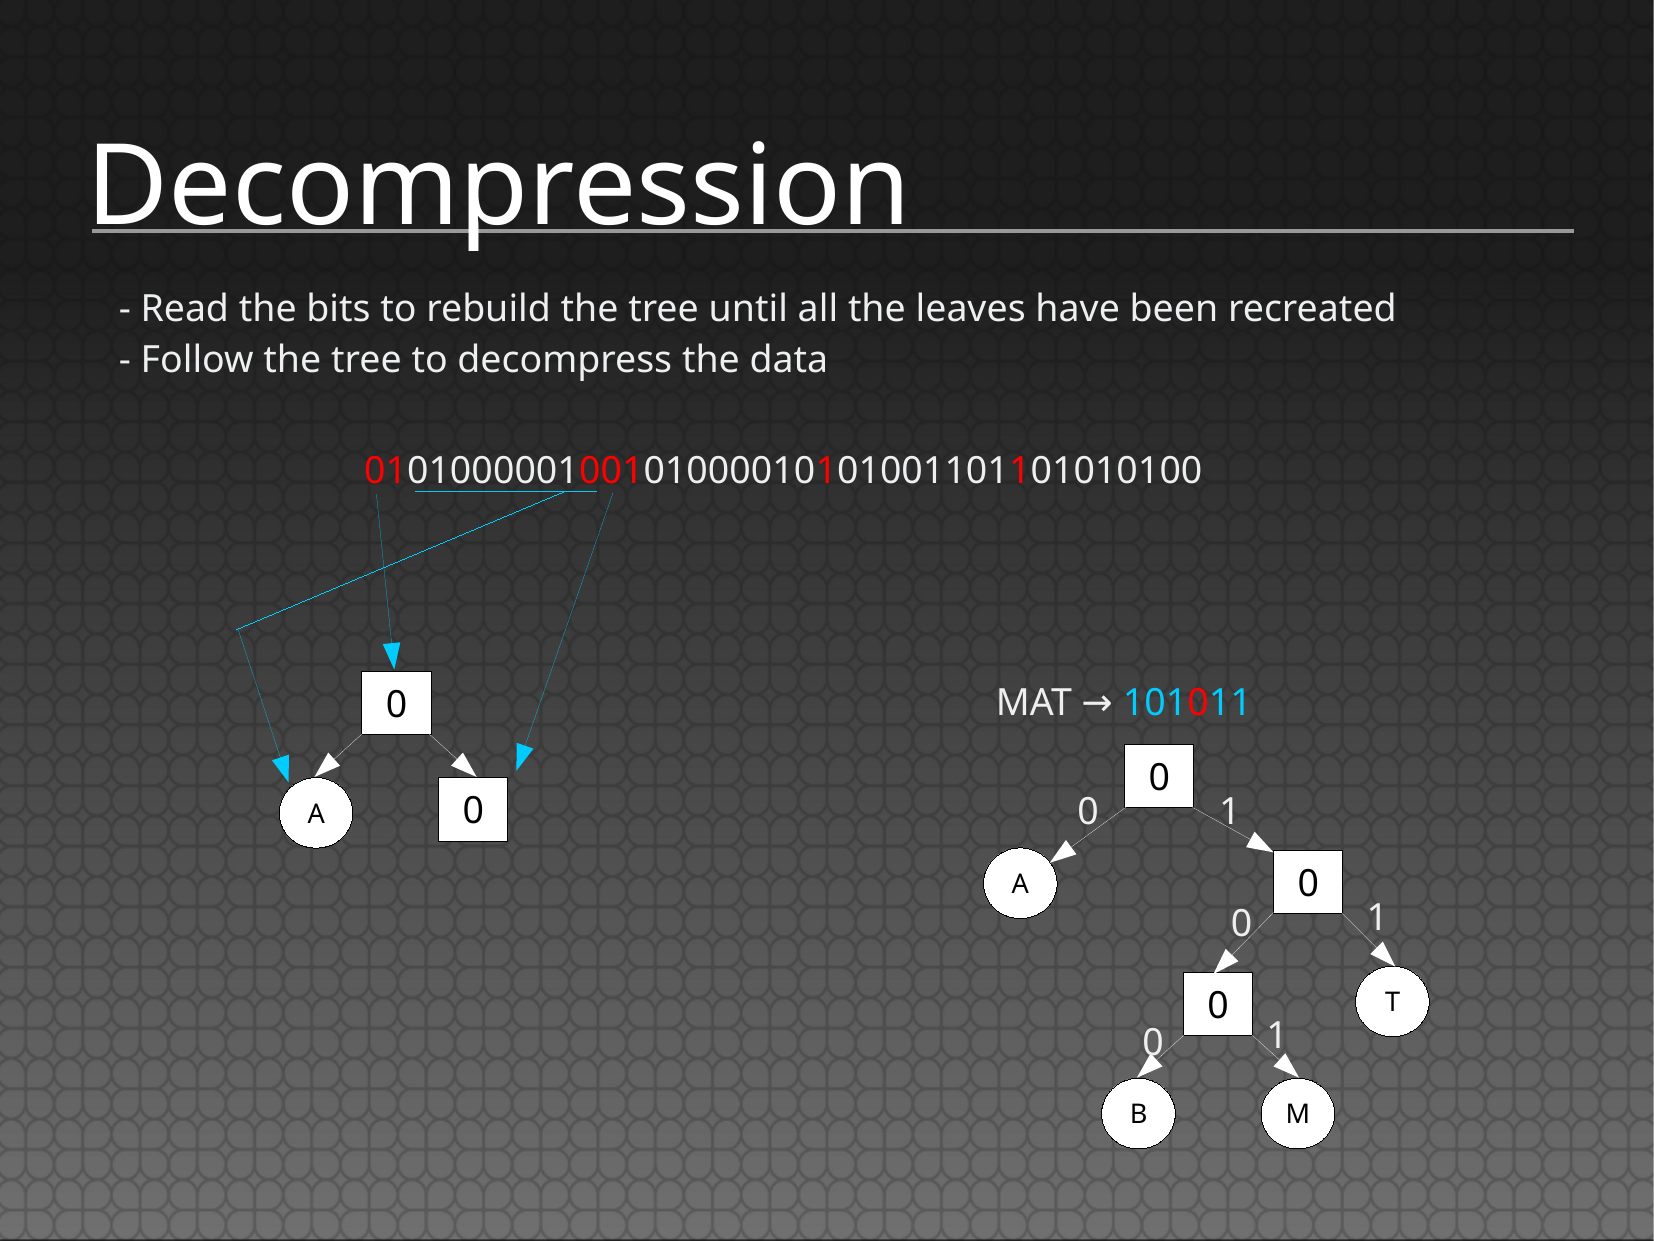

# Decompression
- Read the bits to rebuild the tree until all the leaves have been recreated
- Follow the tree to decompress the data
010100000100101000010101001101101010100
MAT → 101011
0
0
0
1
A
0
A
0
1
0
T
0
1
0
B
M